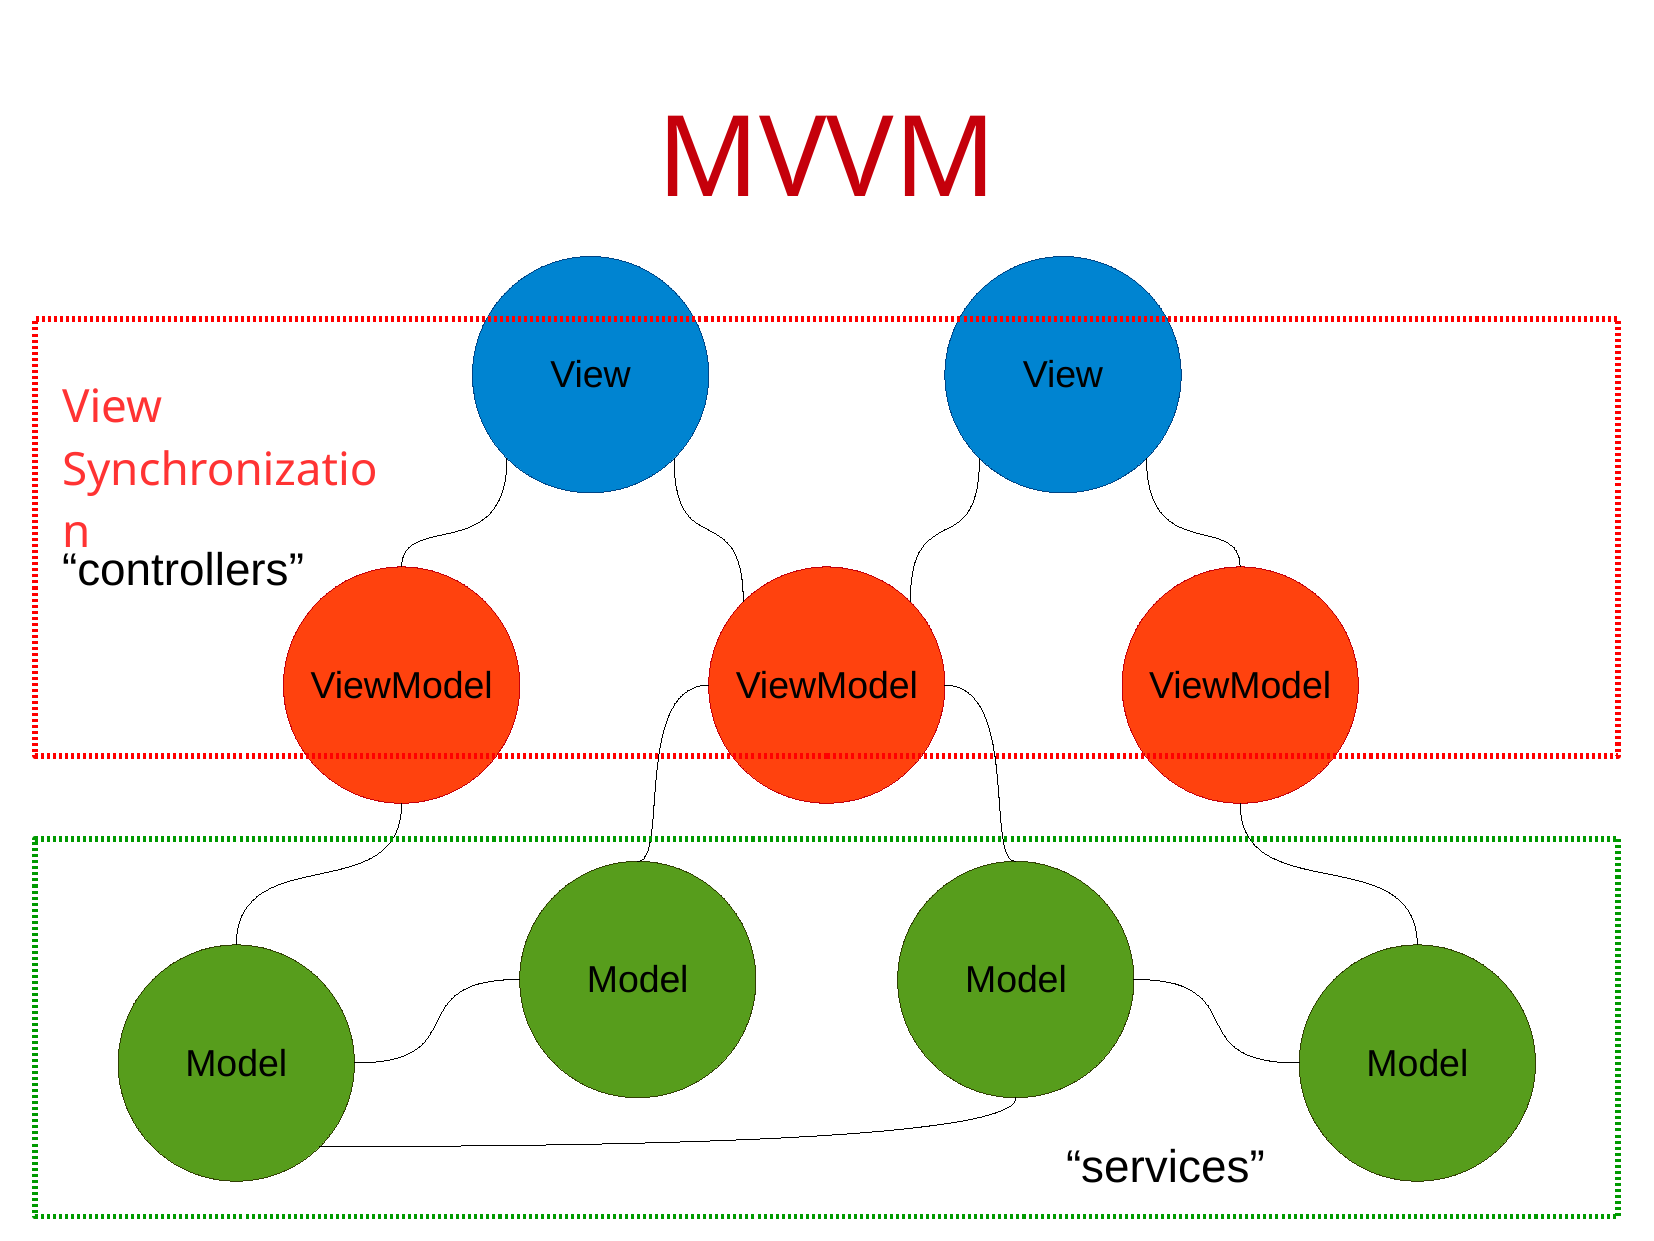

# MVVM
View
View
View Synchronization
“controllers”
ViewModel
ViewModel
ViewModel
Model
Model
Model
Model
“services”